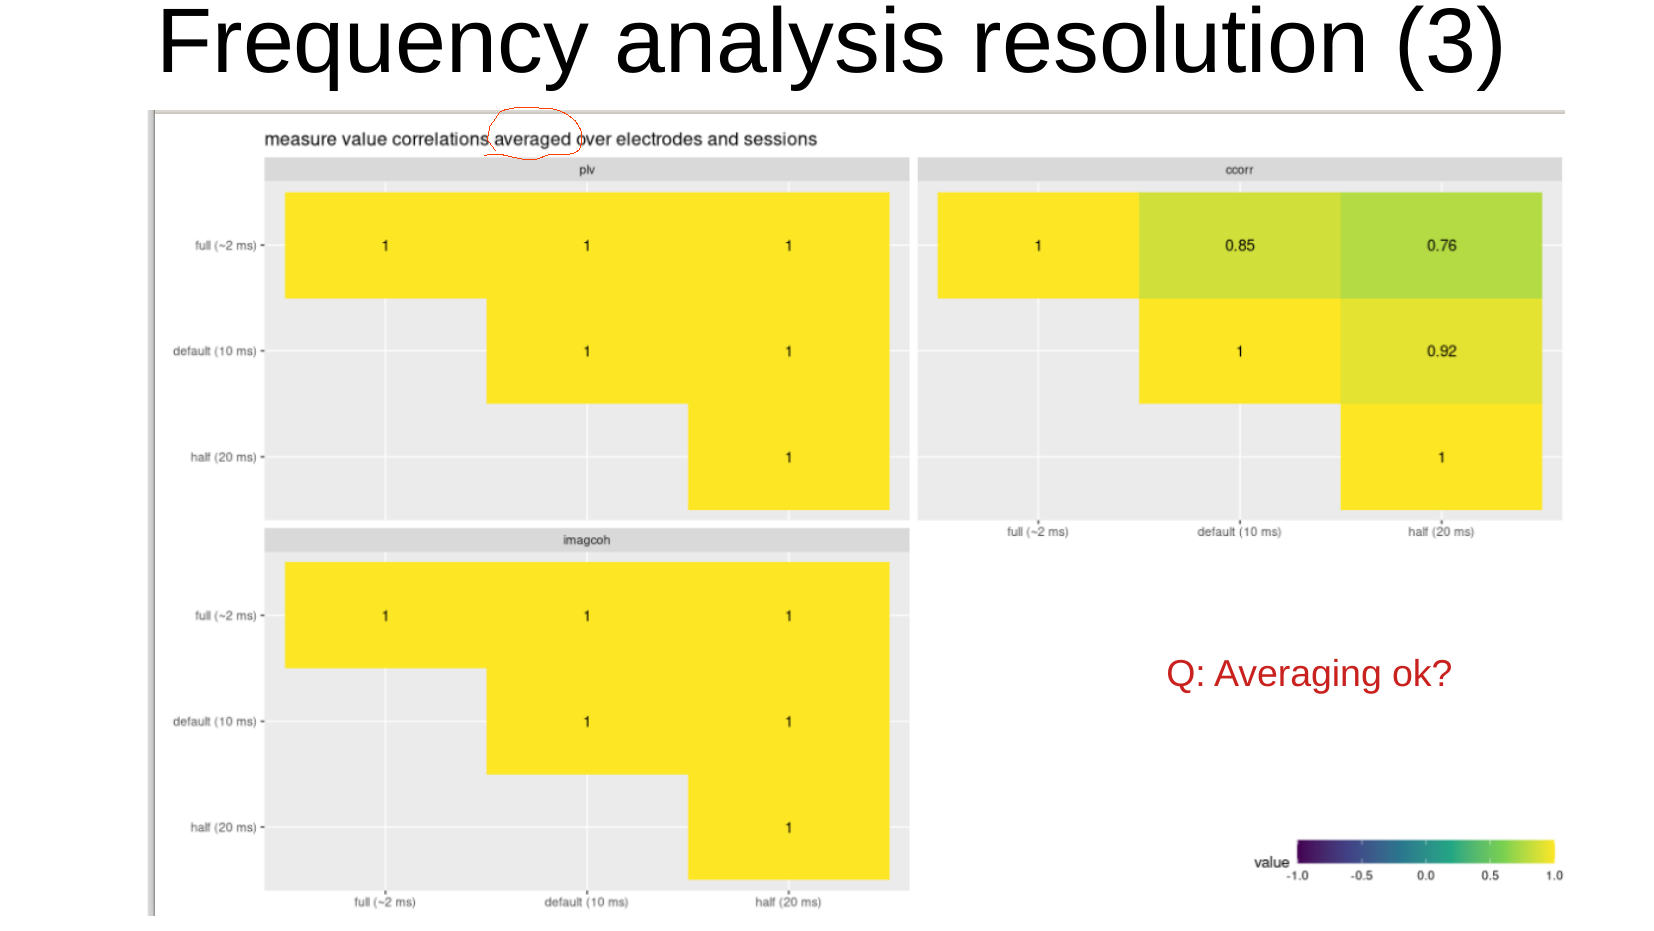

# Frequency analysis resolution (3)
Q: Averaging ok?